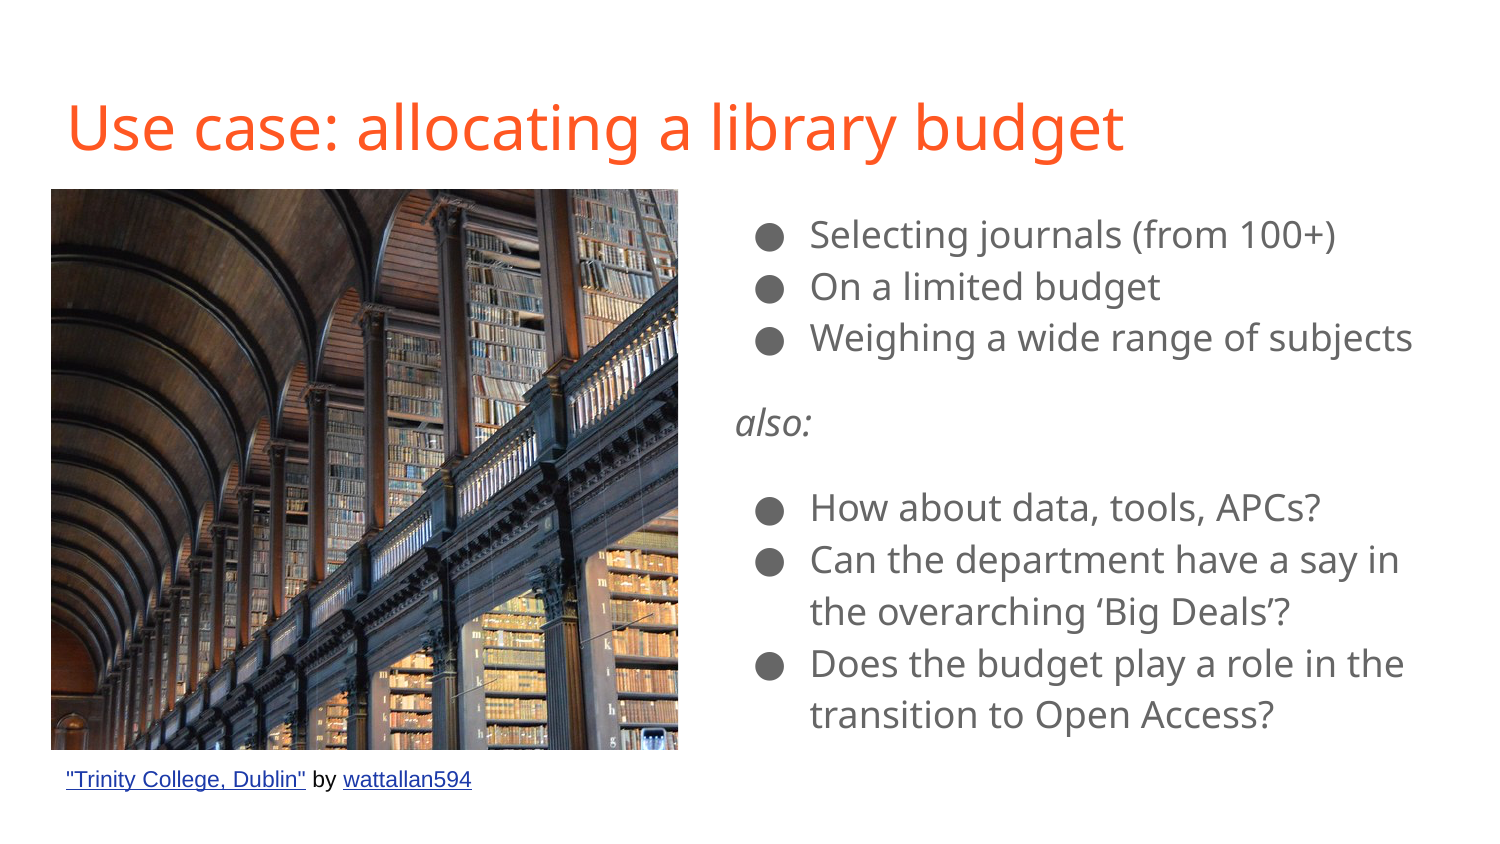

# Use case: allocating a library budget
Selecting journals (from 100+)
On a limited budget
Weighing a wide range of subjects
also:
How about data, tools, APCs?
Can the department have a say in the overarching ‘Big Deals’?
Does the budget play a role in the transition to Open Access?
"Trinity College, Dublin" by wattallan594